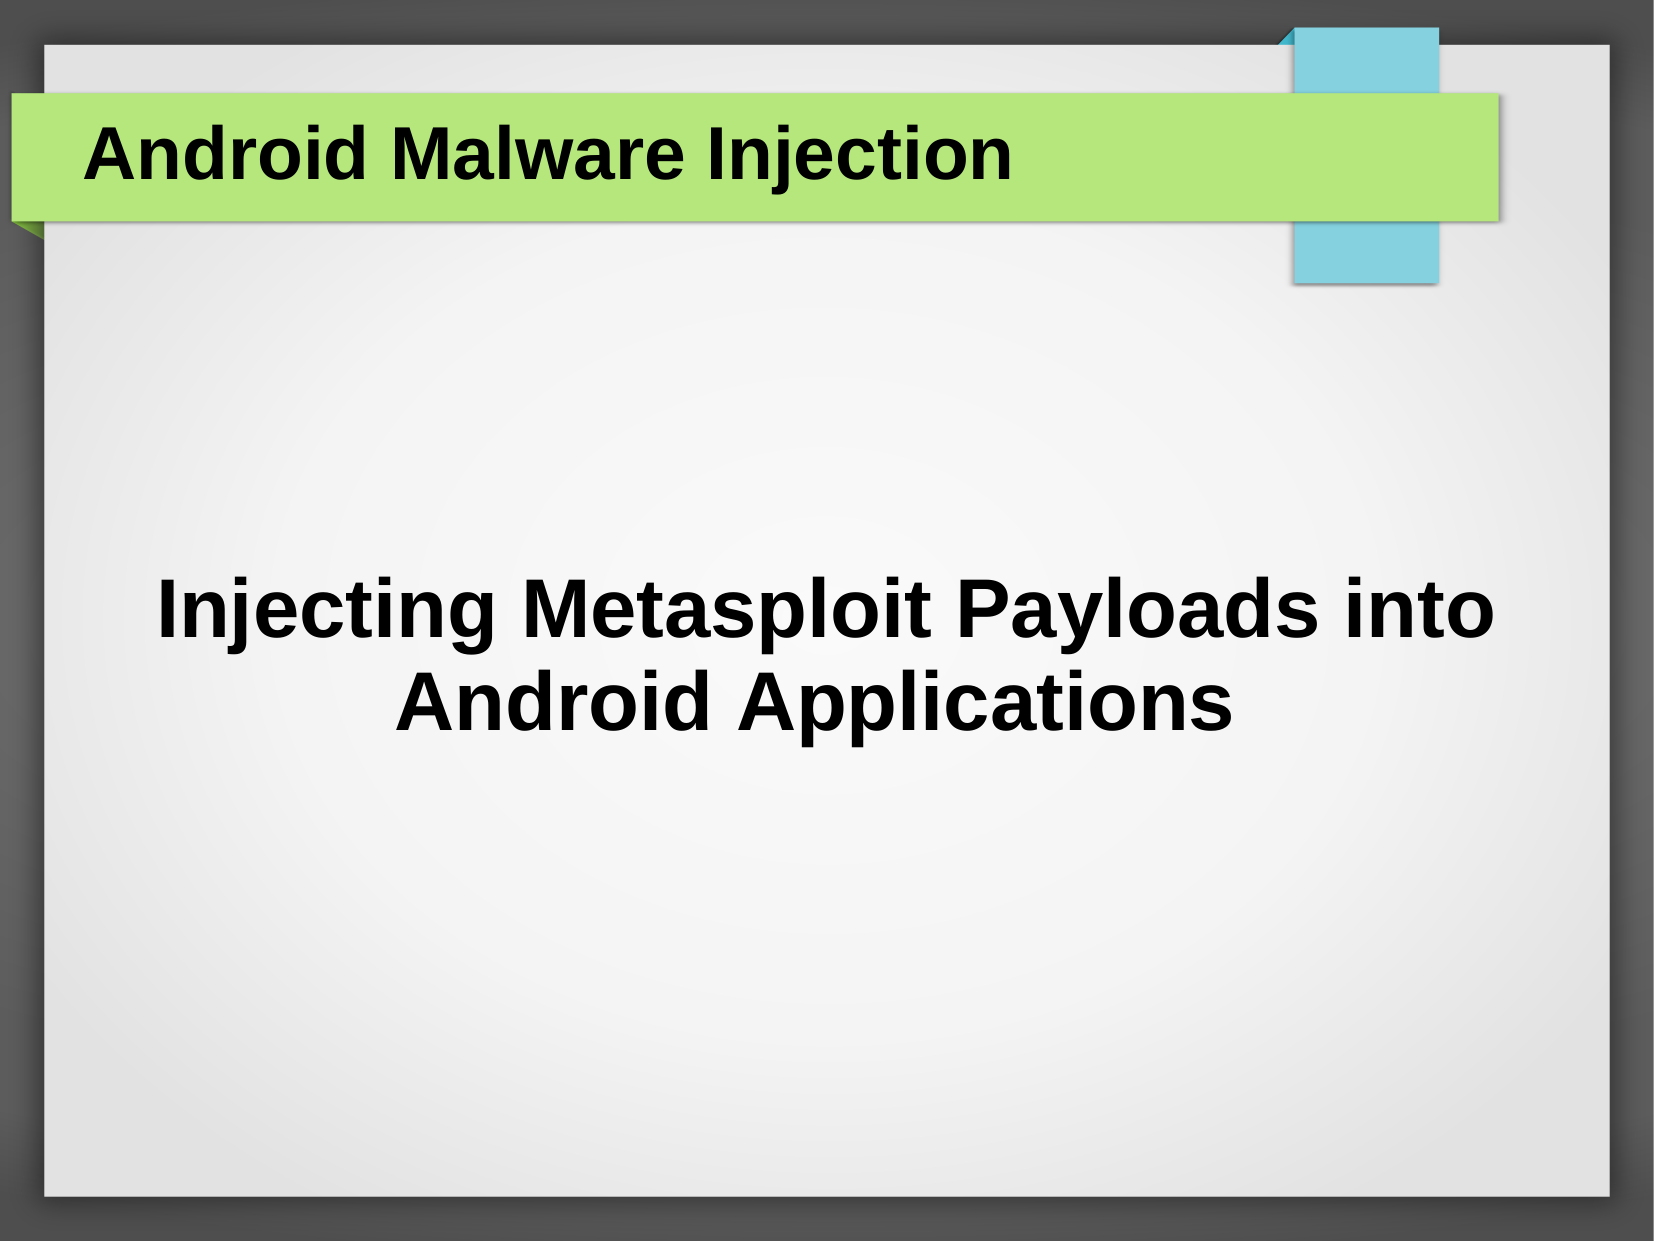

# Android Malware Injection
Injecting Metasploit Payloads into Android Applications